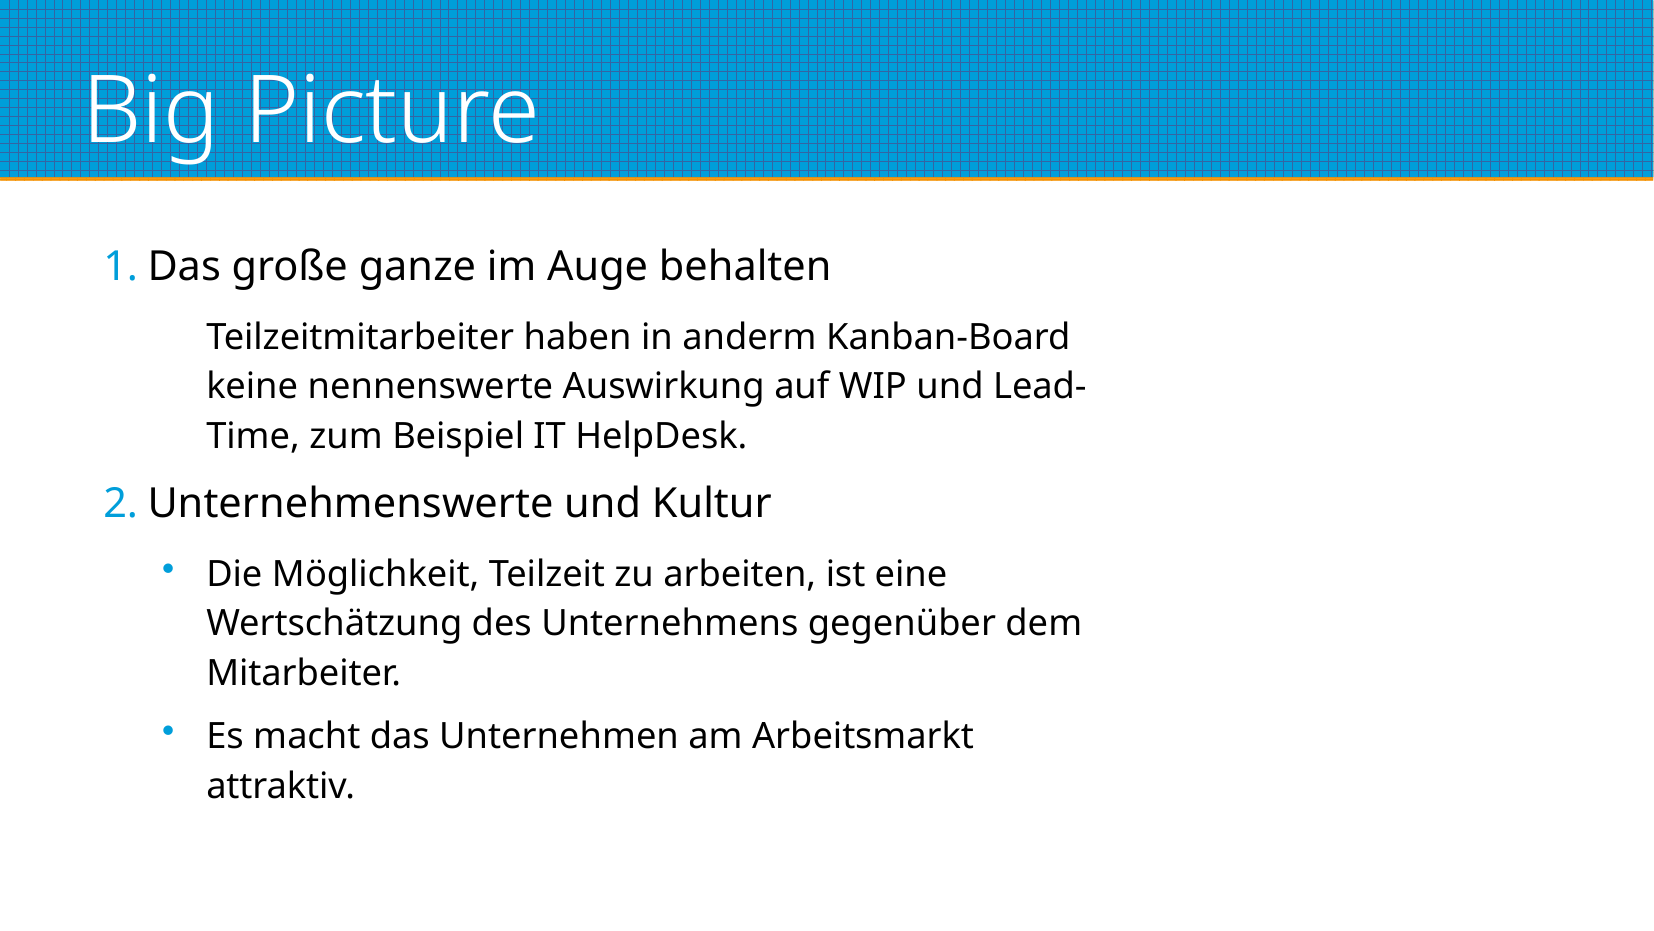

# Big Picture
Das große ganze im Auge behalten
Teilzeitmitarbeiter haben in anderm Kanban-Board keine nennenswerte Auswirkung auf WIP und Lead-Time, zum Beispiel IT HelpDesk.
Unternehmenswerte und Kultur
Die Möglichkeit, Teilzeit zu arbeiten, ist eine Wertschätzung des Unternehmens gegenüber dem Mitarbeiter.
Es macht das Unternehmen am Arbeitsmarkt attraktiv.